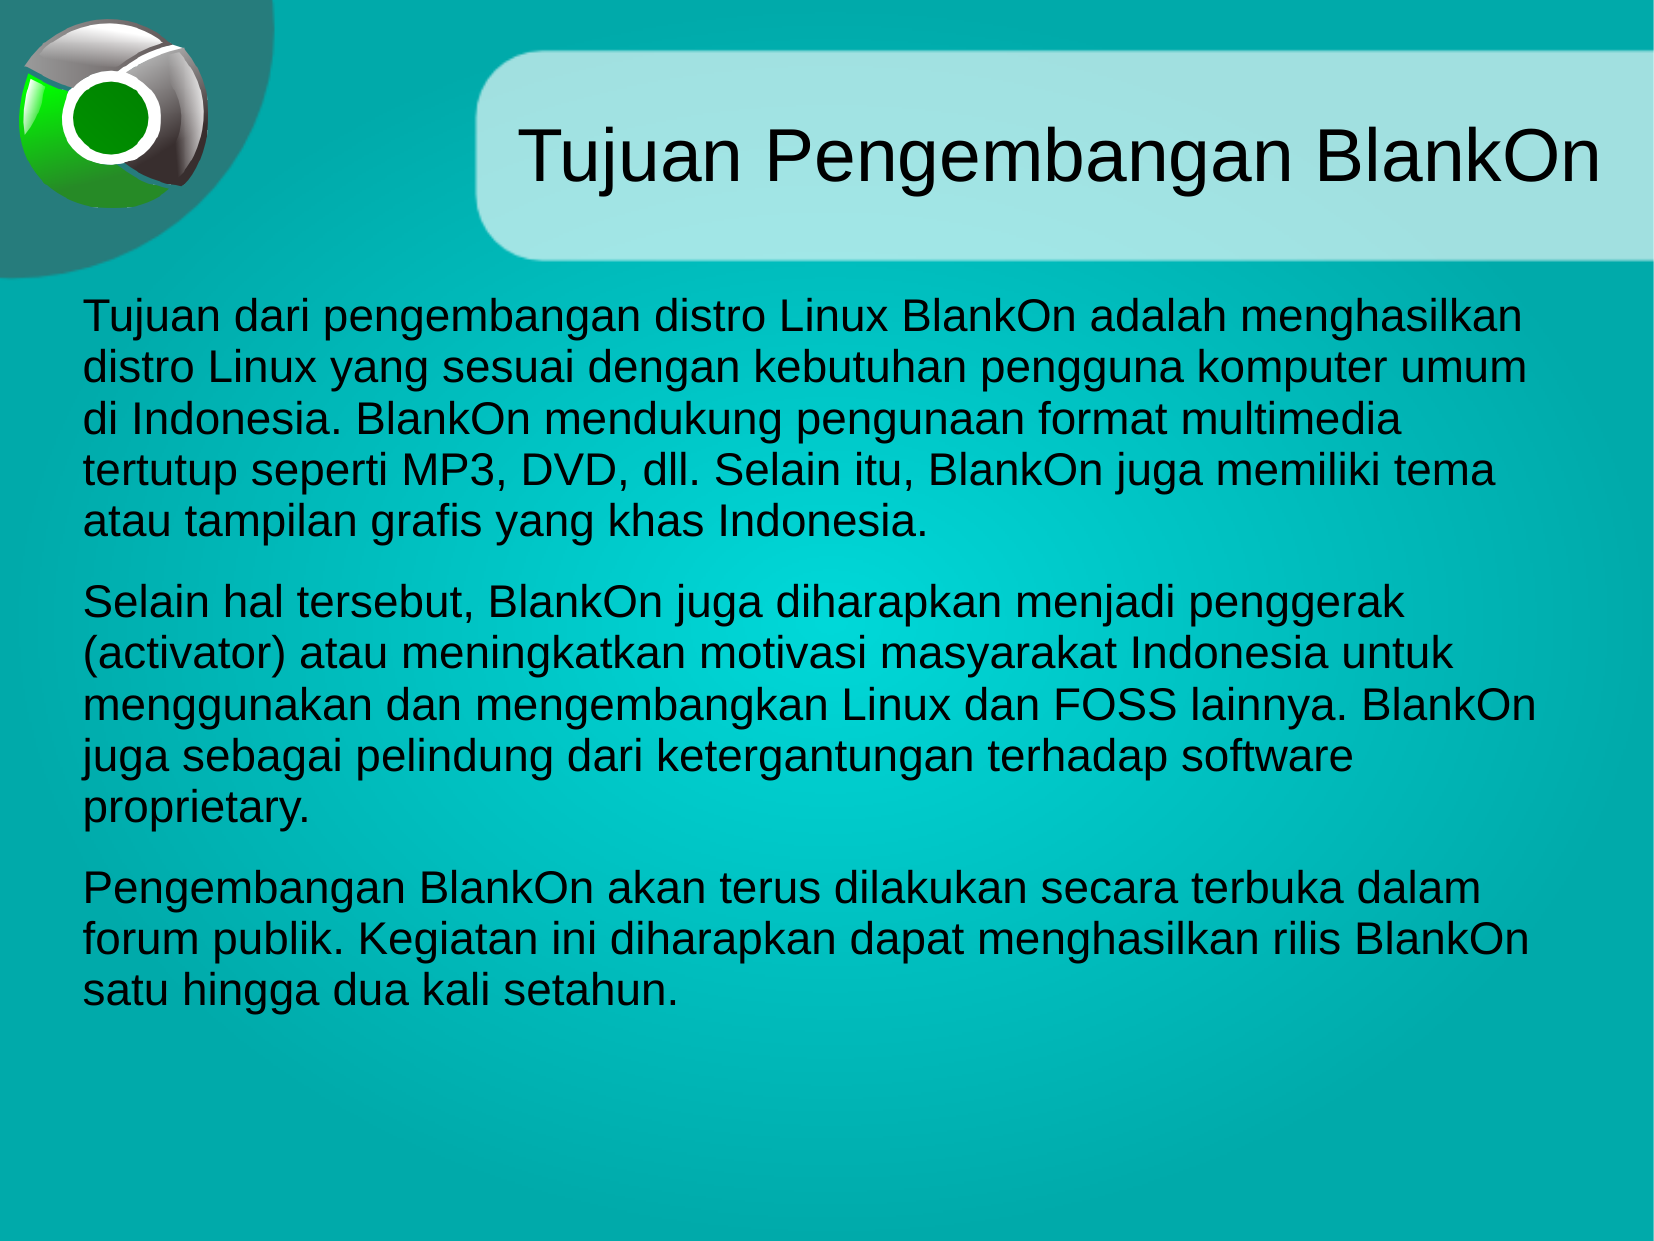

Tujuan Pengembangan BlankOn
# Tujuan dari pengembangan distro Linux BlankOn adalah menghasilkan distro Linux yang sesuai dengan kebutuhan pengguna komputer umum di Indonesia. BlankOn mendukung pengunaan format multimedia tertutup seperti MP3, DVD, dll. Selain itu, BlankOn juga memiliki tema atau tampilan grafis yang khas Indonesia.
Selain hal tersebut, BlankOn juga diharapkan menjadi penggerak (activator) atau meningkatkan motivasi masyarakat Indonesia untuk menggunakan dan mengembangkan Linux dan FOSS lainnya. BlankOn juga sebagai pelindung dari ketergantungan terhadap software proprietary.
Pengembangan BlankOn akan terus dilakukan secara terbuka dalam forum publik. Kegiatan ini diharapkan dapat menghasilkan rilis BlankOn satu hingga dua kali setahun.